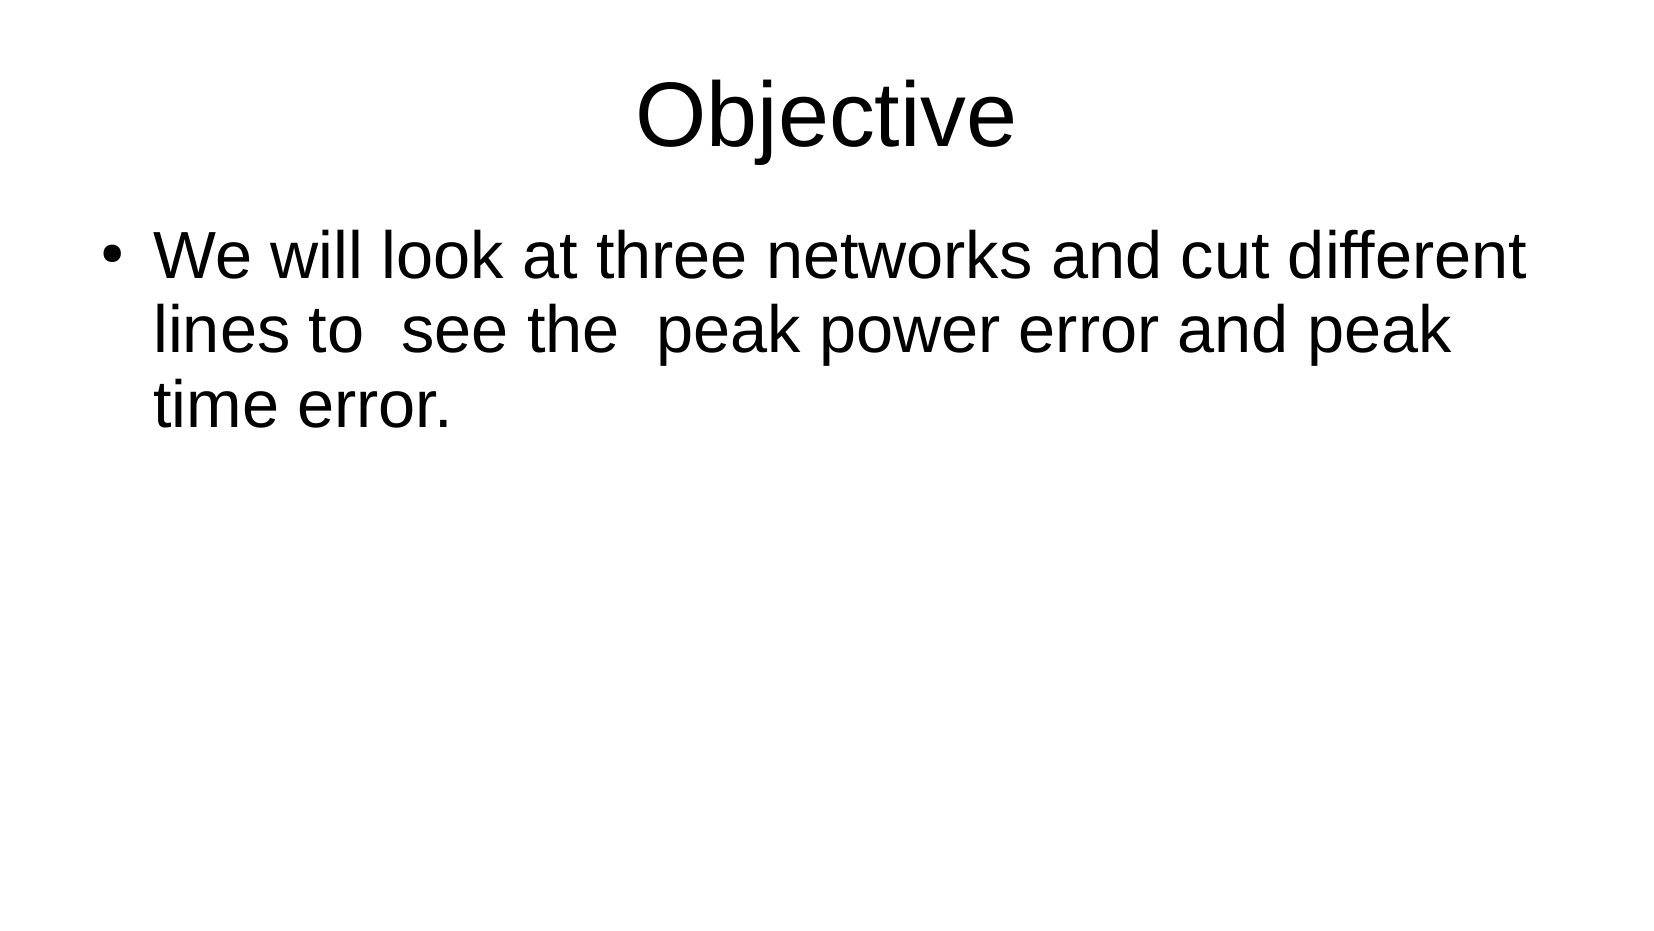

# Objective
We will look at three networks and cut different lines to see the peak power error and peak time error.